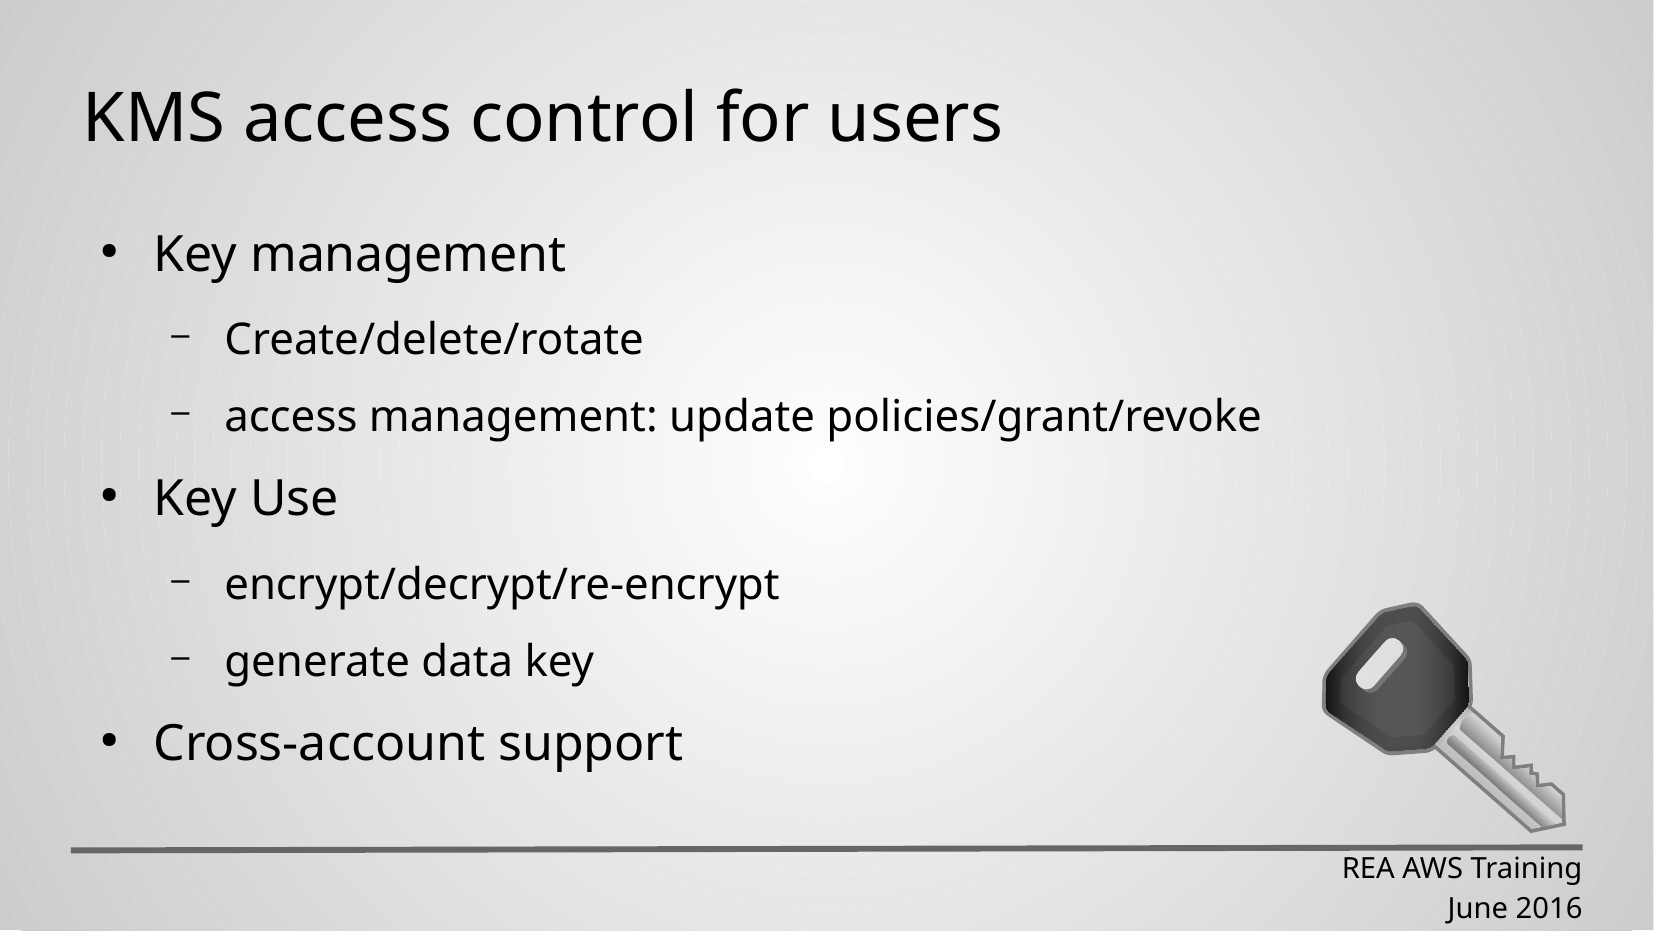

# KMS access control for users
Key management
Create/delete/rotate
access management: update policies/grant/revoke
Key Use
encrypt/decrypt/re-encrypt
generate data key
Cross-account support